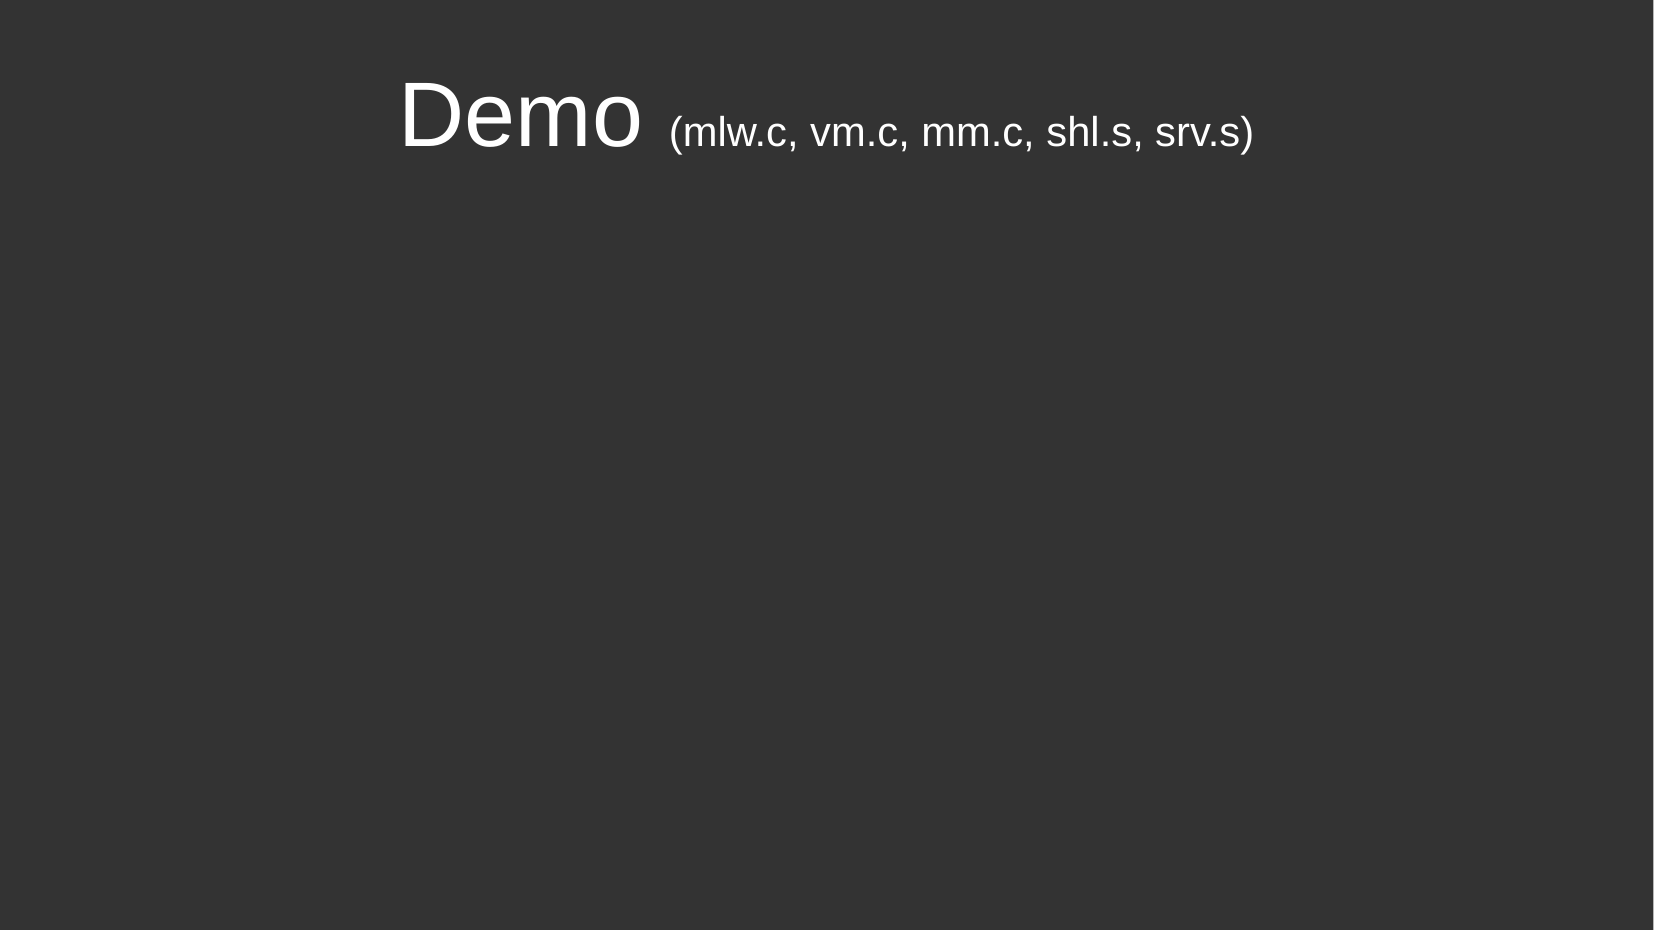

# Demo (mlw.c, vm.c, mm.c, shl.s, srv.s)